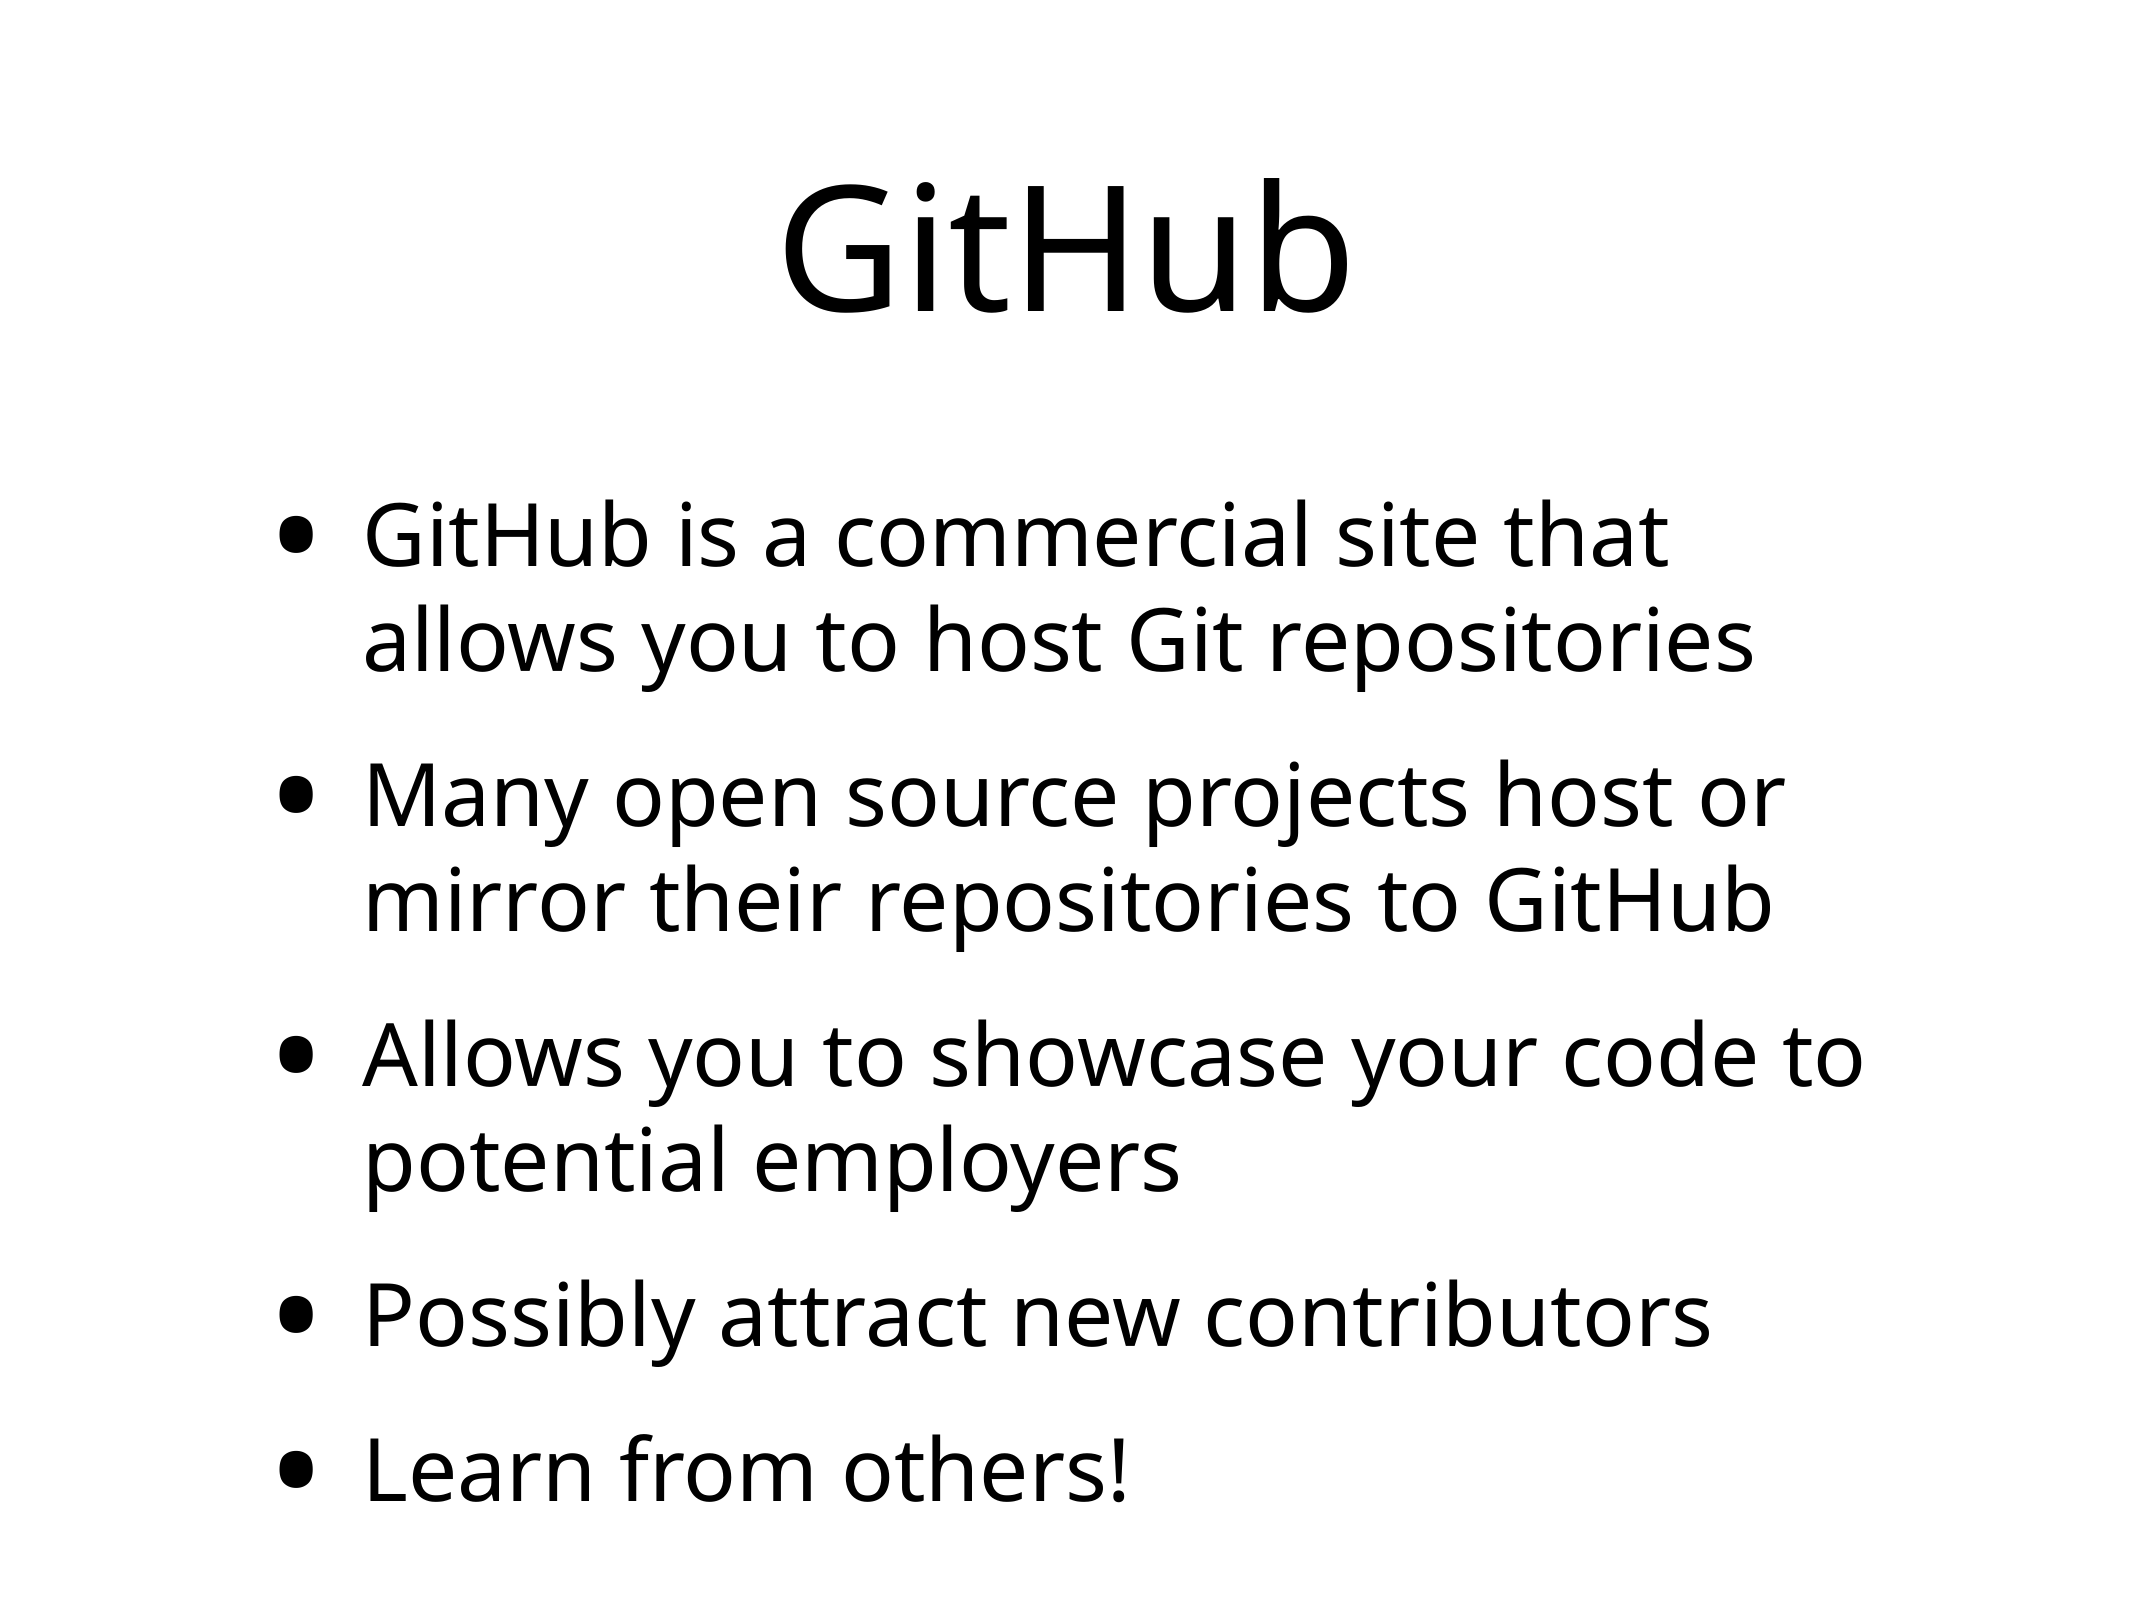

# GitHub
GitHub is a commercial site that allows you to host Git repositories
Many open source projects host or mirror their repositories to GitHub
Allows you to showcase your code to potential employers
Possibly attract new contributors
Learn from others!